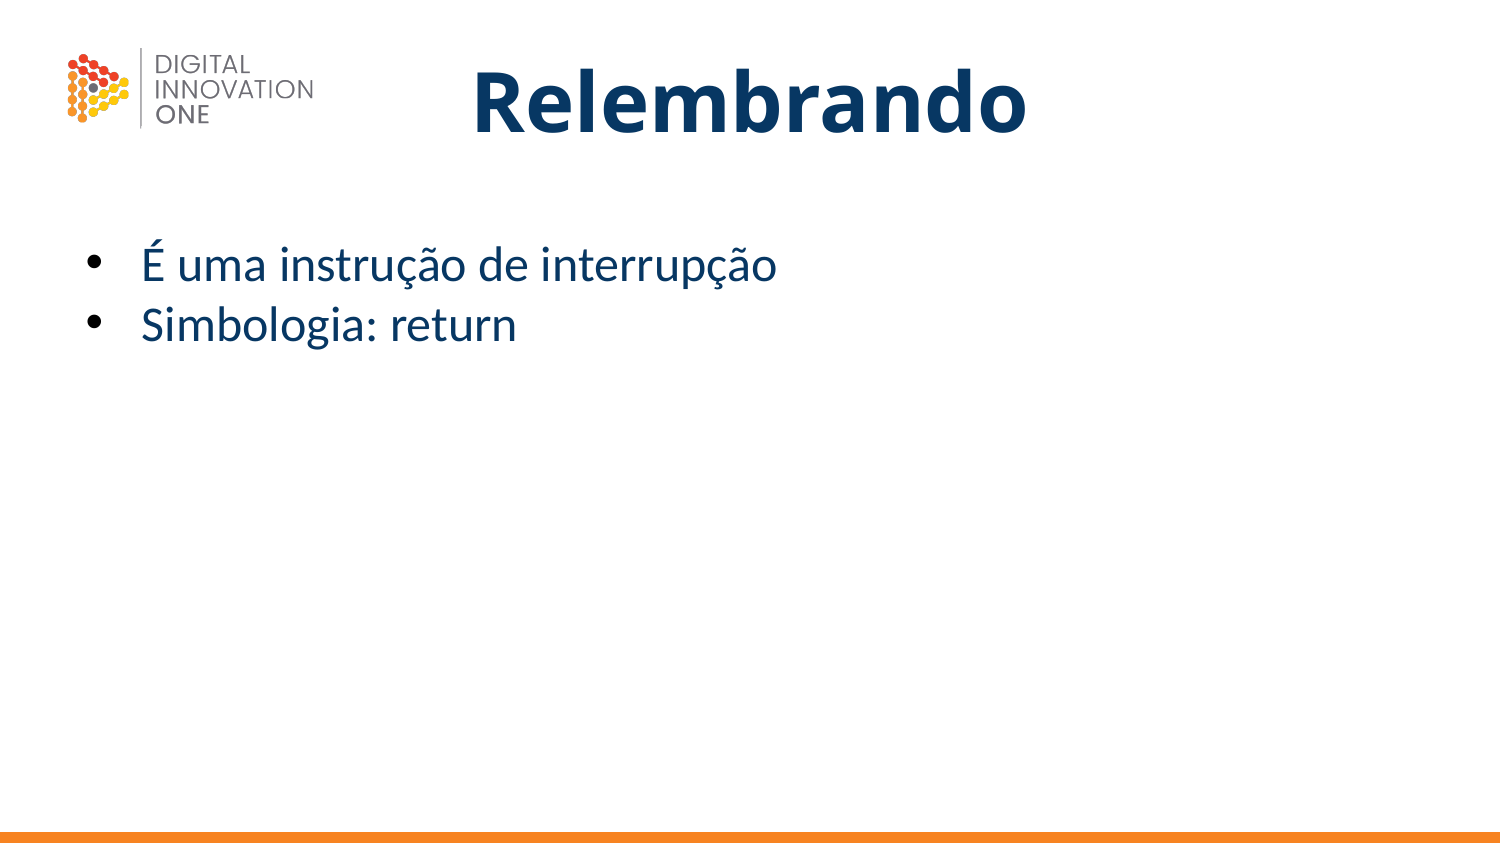

# Relembrando
É uma instrução de interrupção
Simbologia: return